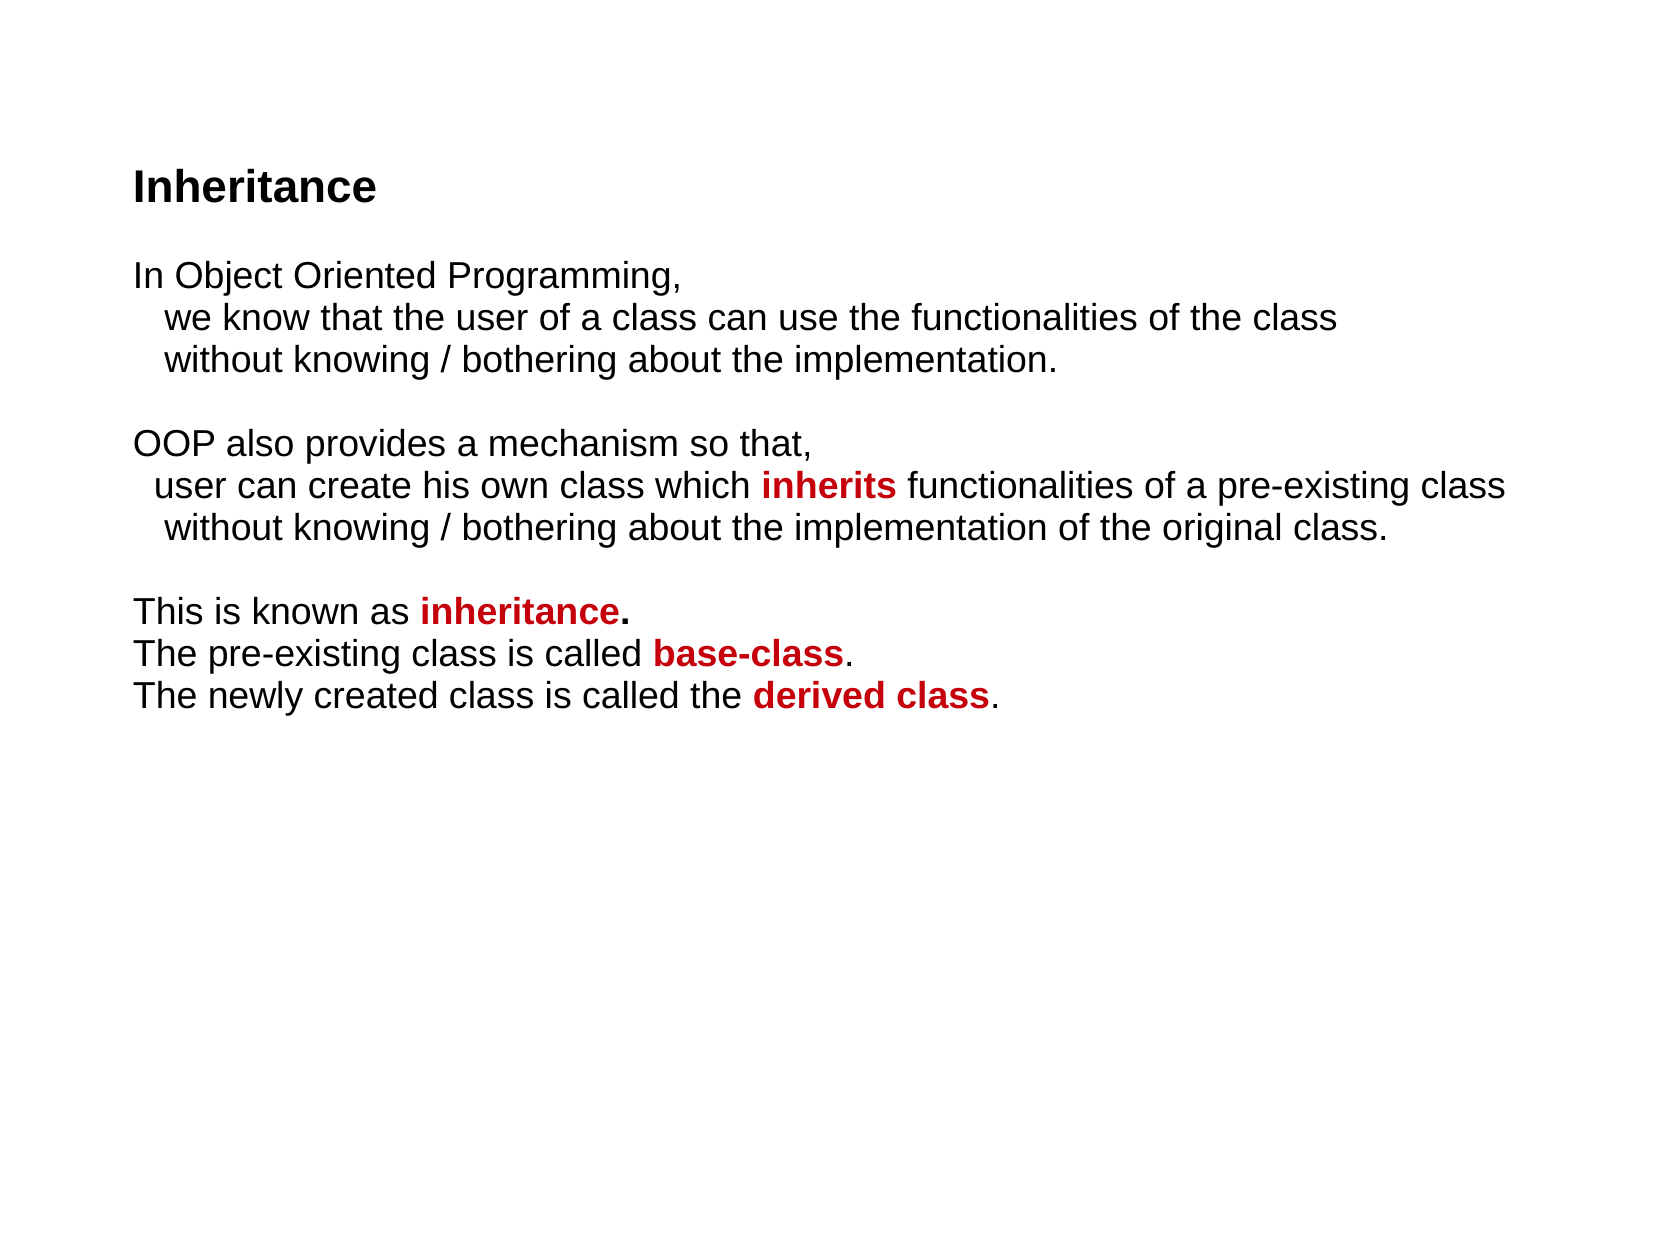

Inheritance
In Object Oriented Programming,
 we know that the user of a class can use the functionalities of the class
 without knowing / bothering about the implementation.
OOP also provides a mechanism so that,
 user can create his own class which inherits functionalities of a pre-existing class
 without knowing / bothering about the implementation of the original class.
This is known as inheritance.
The pre-existing class is called base-class.
The newly created class is called the derived class.